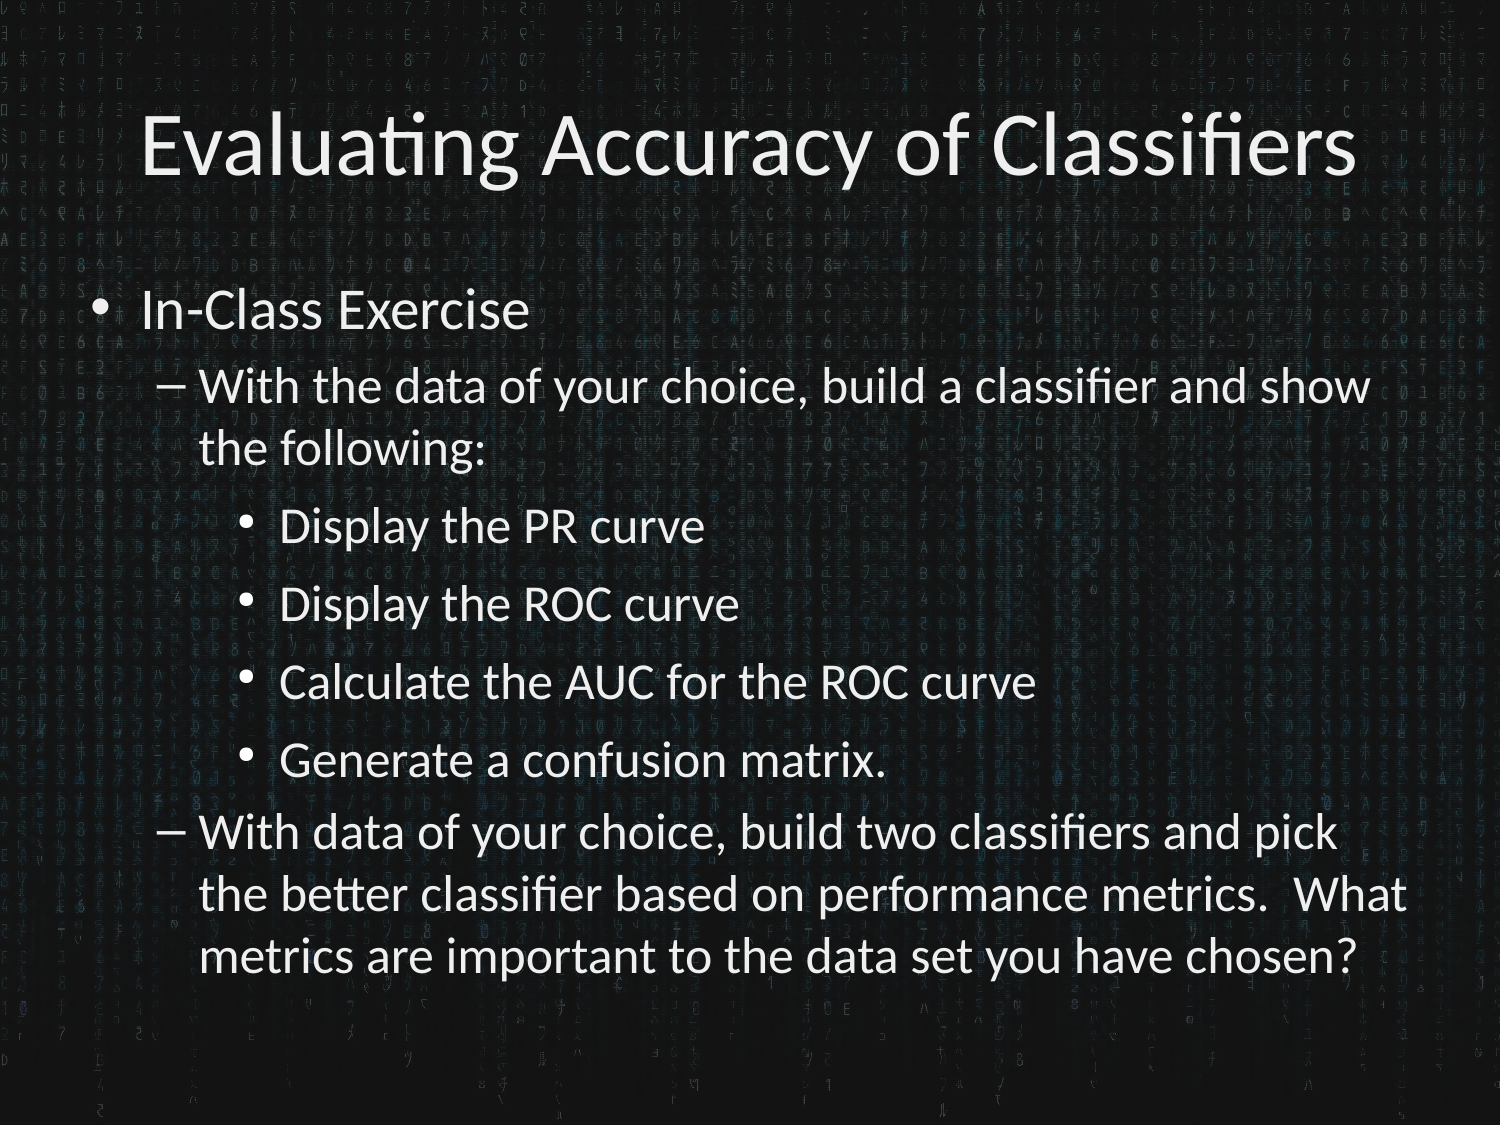

# Evaluating Accuracy of Classifiers
In-Class Exercise
With the data of your choice, build a classifier and show the following:
Display the PR curve
Display the ROC curve
Calculate the AUC for the ROC curve
Generate a confusion matrix.
With data of your choice, build two classifiers and pick the better classifier based on performance metrics. What metrics are important to the data set you have chosen?